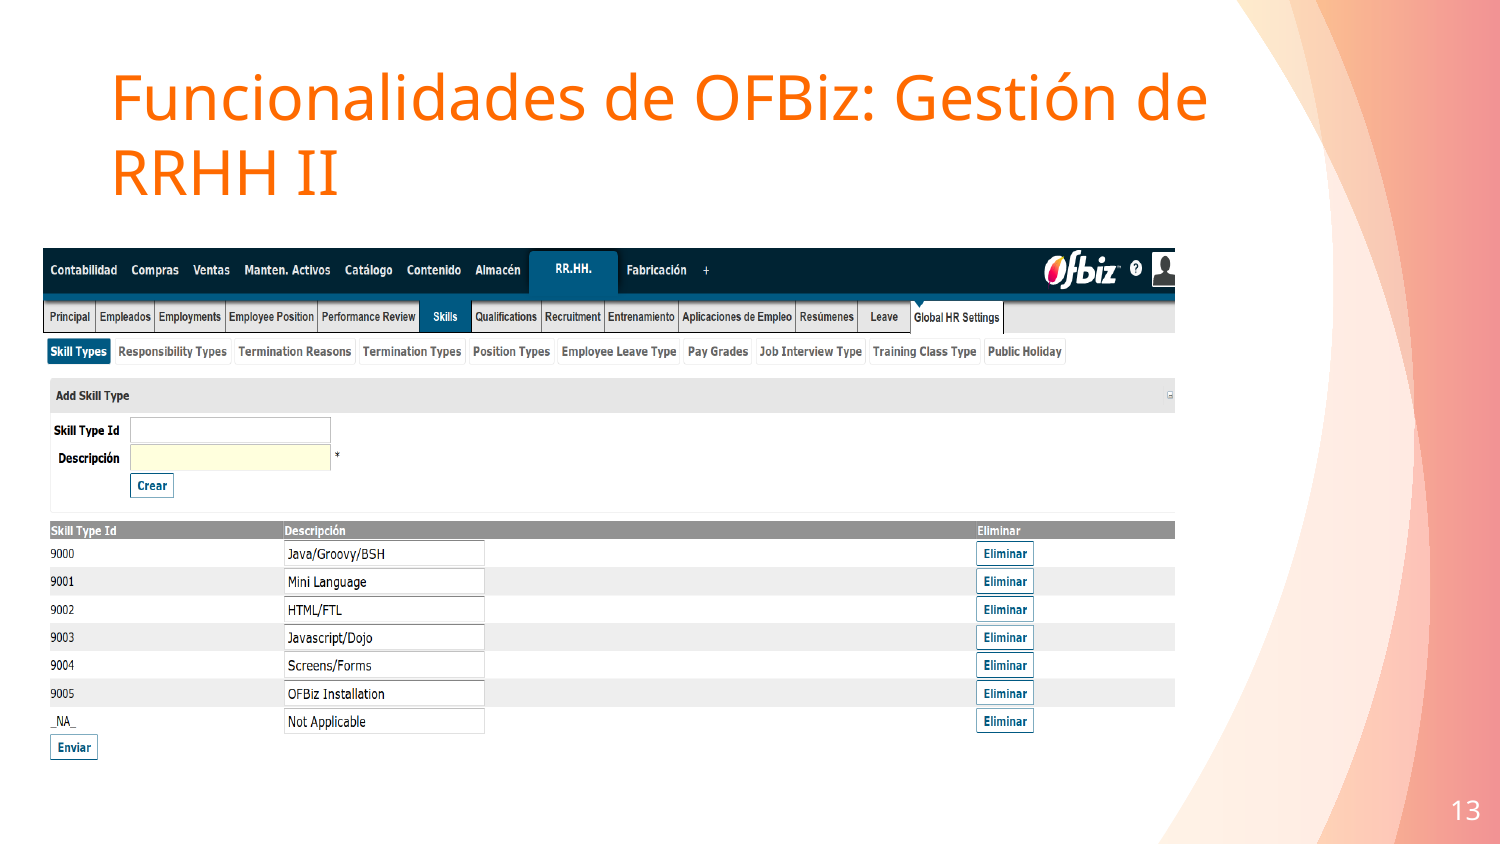

# Funcionalidades de OFBiz: Gestión de RRHH II